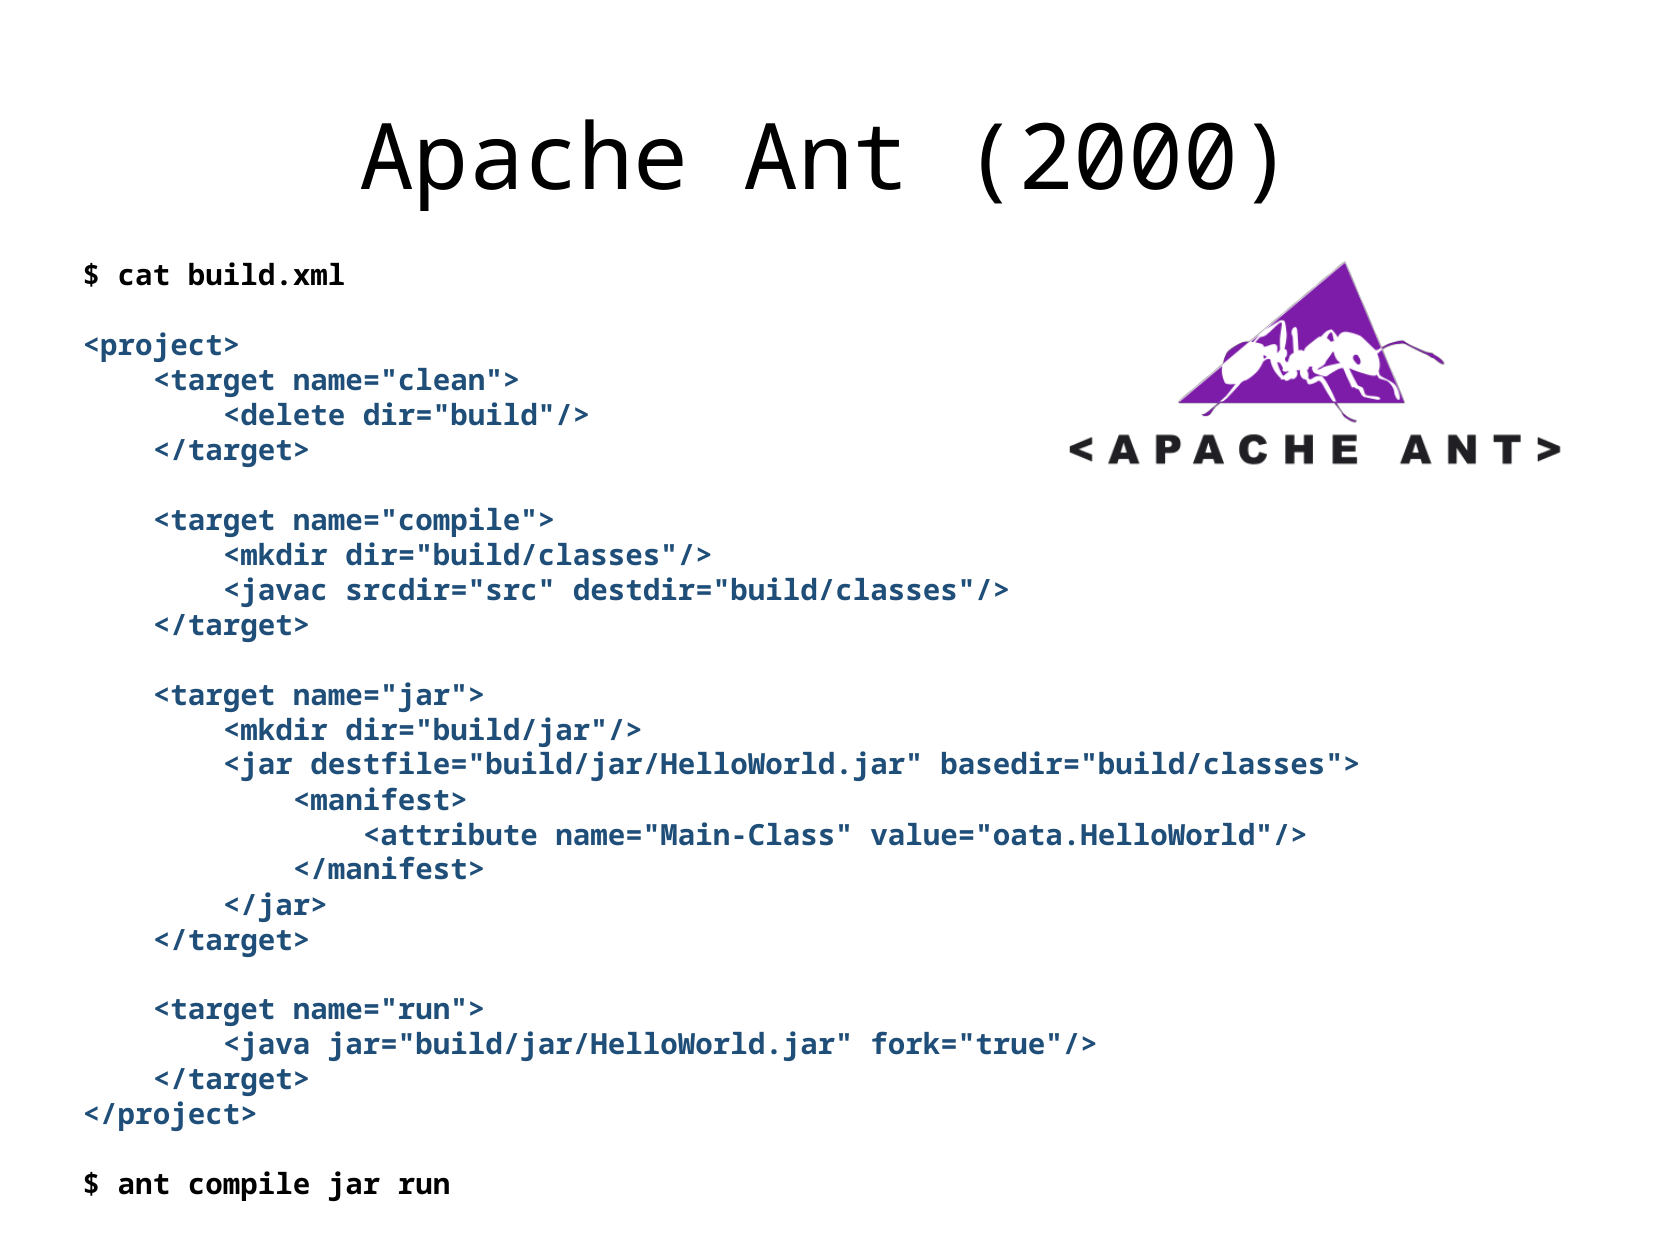

# Apache Ant (2000)
$ cat build.xml
<project>
 <target name="clean">
 <delete dir="build"/>
 </target>
 <target name="compile">
 <mkdir dir="build/classes"/>
 <javac srcdir="src" destdir="build/classes"/>
 </target>
 <target name="jar">
 <mkdir dir="build/jar"/>
 <jar destfile="build/jar/HelloWorld.jar" basedir="build/classes">
 <manifest>
 <attribute name="Main-Class" value="oata.HelloWorld"/>
 </manifest>
 </jar>
 </target>
 <target name="run">
 <java jar="build/jar/HelloWorld.jar" fork="true"/>
 </target>
</project>
$ ant compile jar run